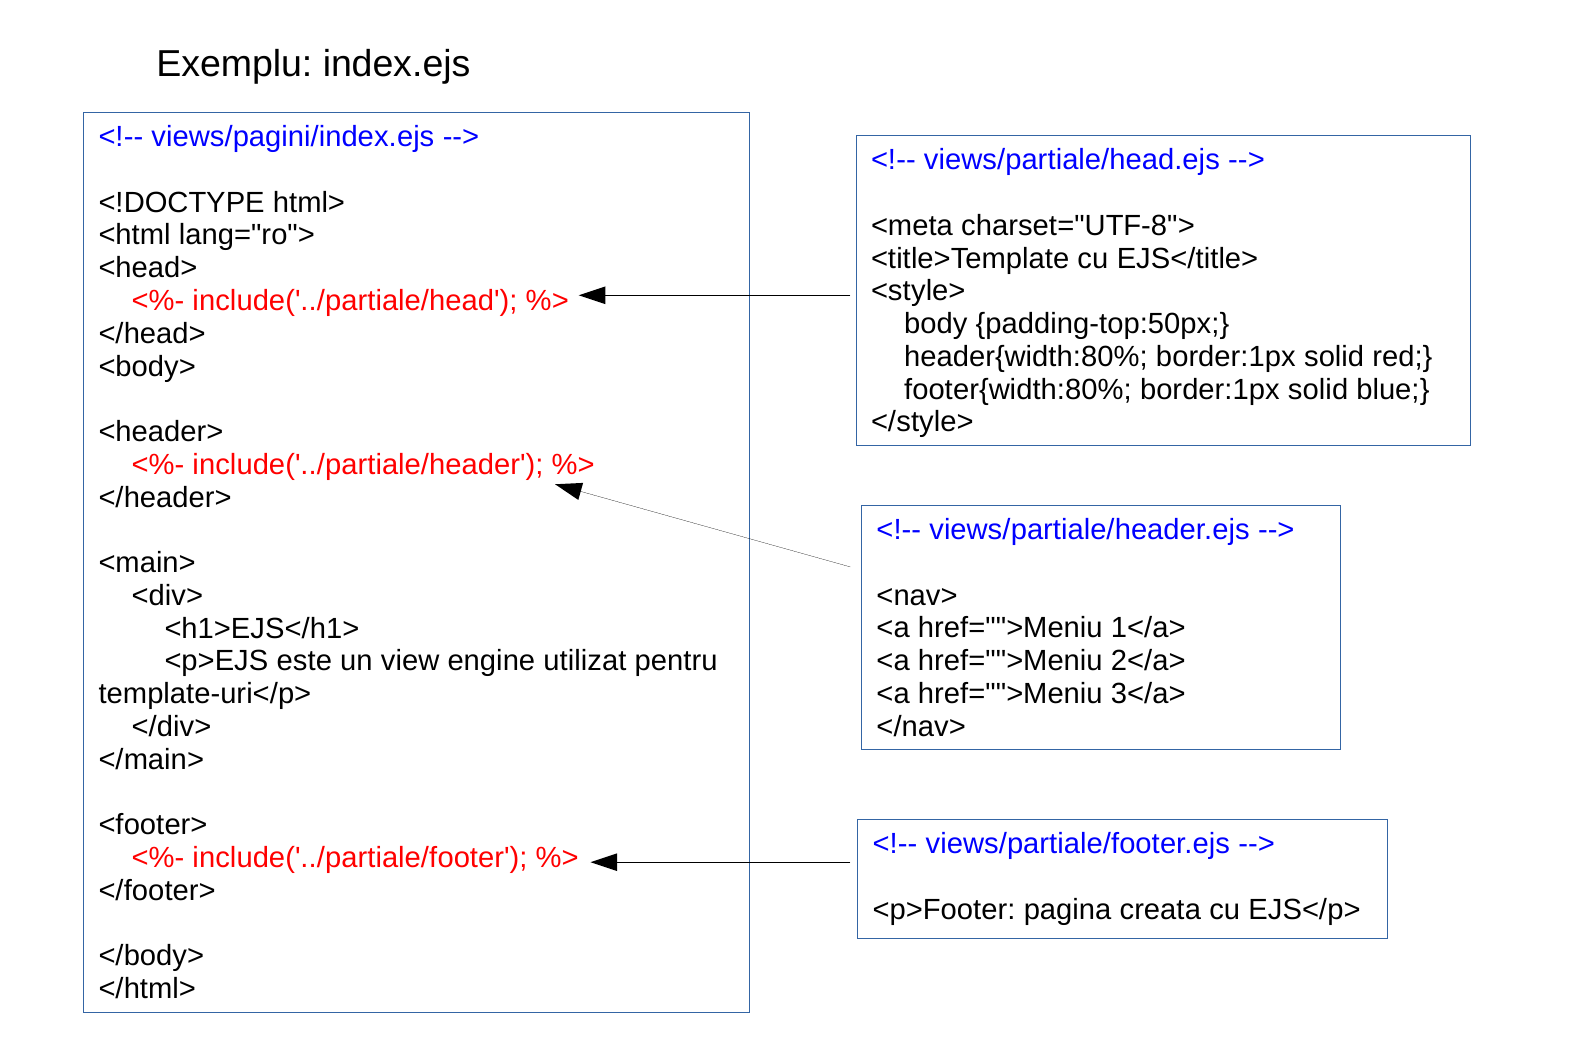

Exemplu: index.ejs
<!-- views/pagini/index.ejs -->
<!DOCTYPE html>
<html lang="ro">
<head>
 <%- include('../partiale/head'); %>
</head>
<body>
<header>
 <%- include('../partiale/header'); %>
</header>
<main>
 <div>
 <h1>EJS</h1>
 <p>EJS este un view engine utilizat pentru template-uri</p>
 </div>
</main>
 <%- include('../partiale/footer'); %>
</footer>
</body>
</html>
<!-- views/partiale/head.ejs -->
<meta charset="UTF-8">
<title>Template cu EJS</title>
<style>
 body {padding-top:50px;}
 header{width:80%; border:1px solid red;}
 footer{width:80%; border:1px solid blue;}
</style>
<!-- views/partiale/header.ejs -->
<nav>
<a href="">Meniu 1</a>
<a href="">Meniu 2</a>
<a href="">Meniu 3</a>
</nav>
<!-- views/partiale/footer.ejs -->
<p>Footer: pagina creata cu EJS</p>